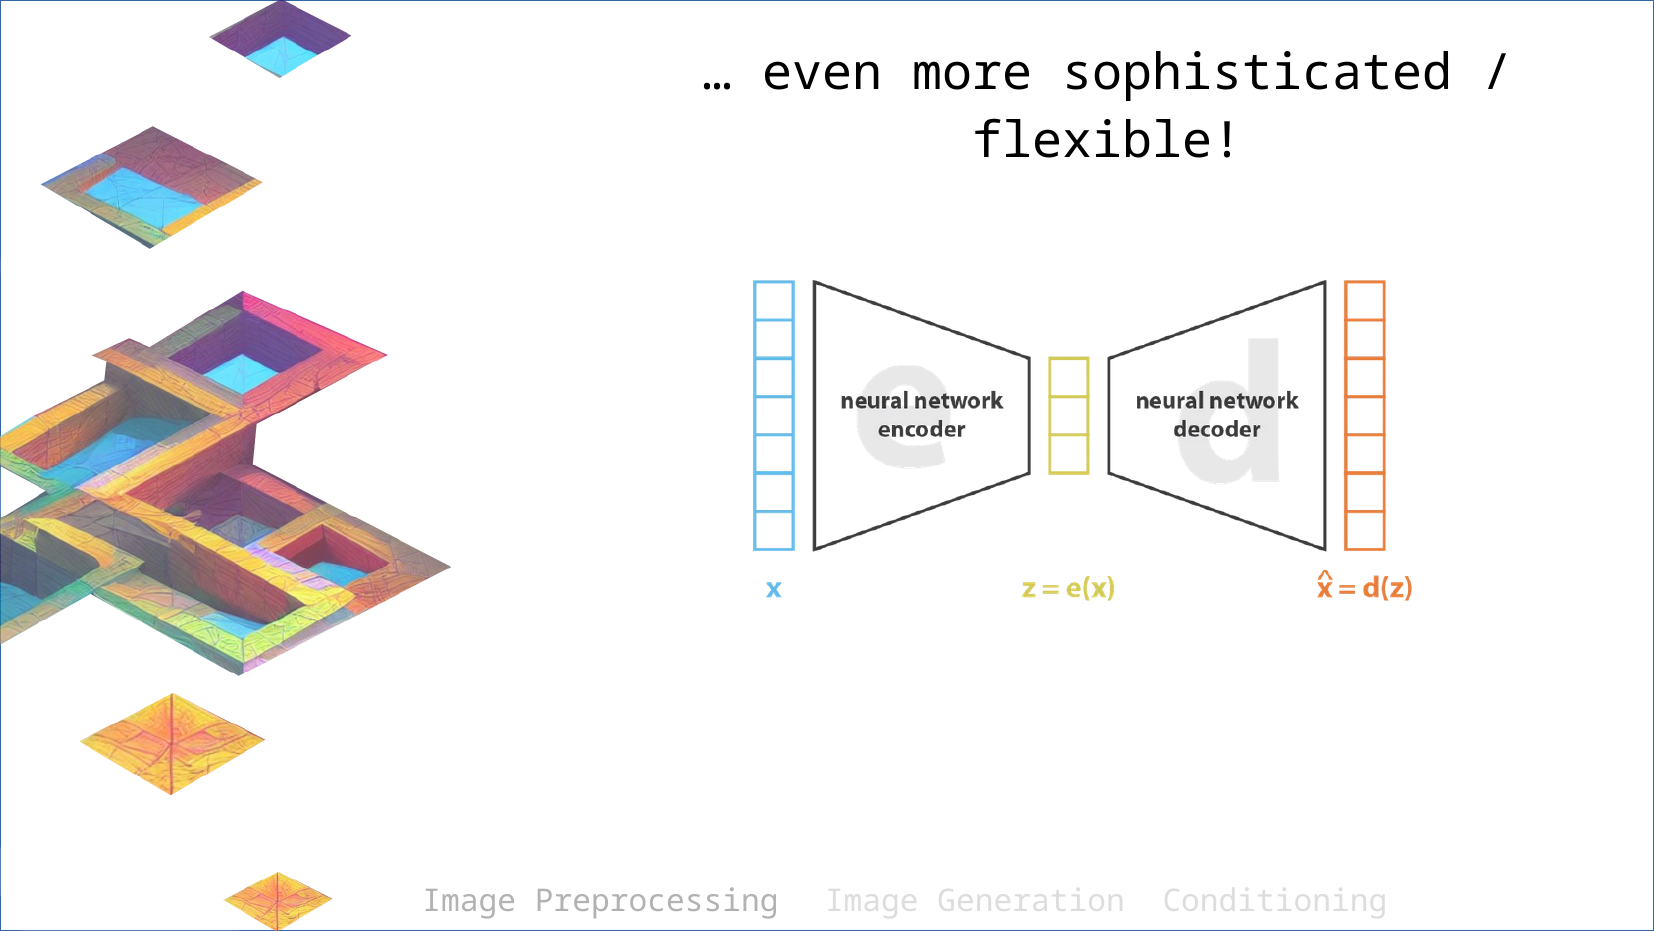

… even more sophisticated / flexible!
# Image Preprocessing
Image Generation
Conditioning